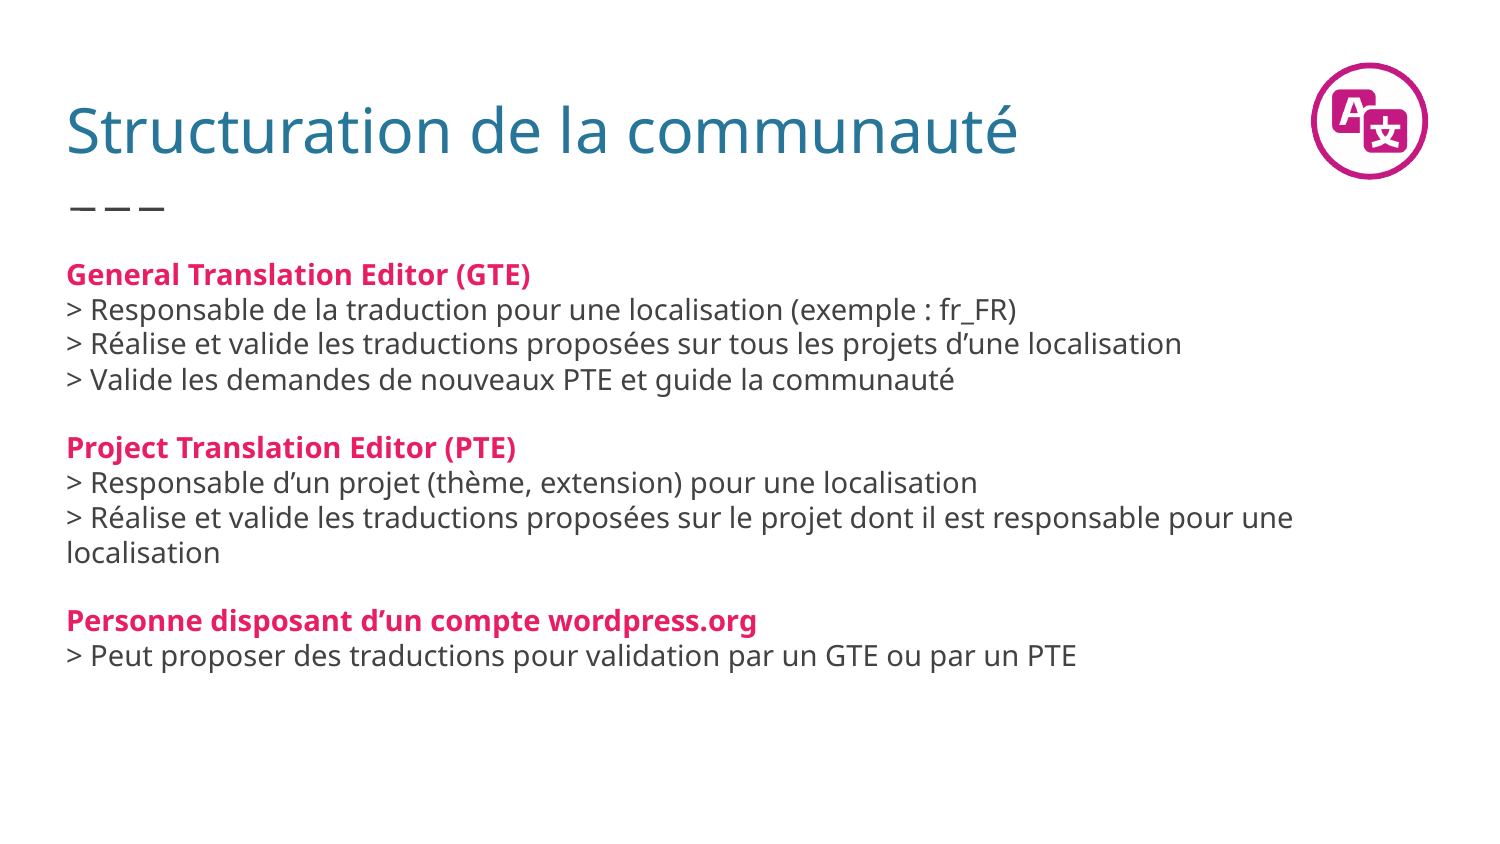

# Structuration de la communauté
General Translation Editor (GTE)
> Responsable de la traduction pour une localisation (exemple : fr_FR)
> Réalise et valide les traductions proposées sur tous les projets d’une localisation
> Valide les demandes de nouveaux PTE et guide la communauté
Project Translation Editor (PTE)
> Responsable d’un projet (thème, extension) pour une localisation
> Réalise et valide les traductions proposées sur le projet dont il est responsable pour une localisation
Personne disposant d’un compte wordpress.org
> Peut proposer des traductions pour validation par un GTE ou par un PTE